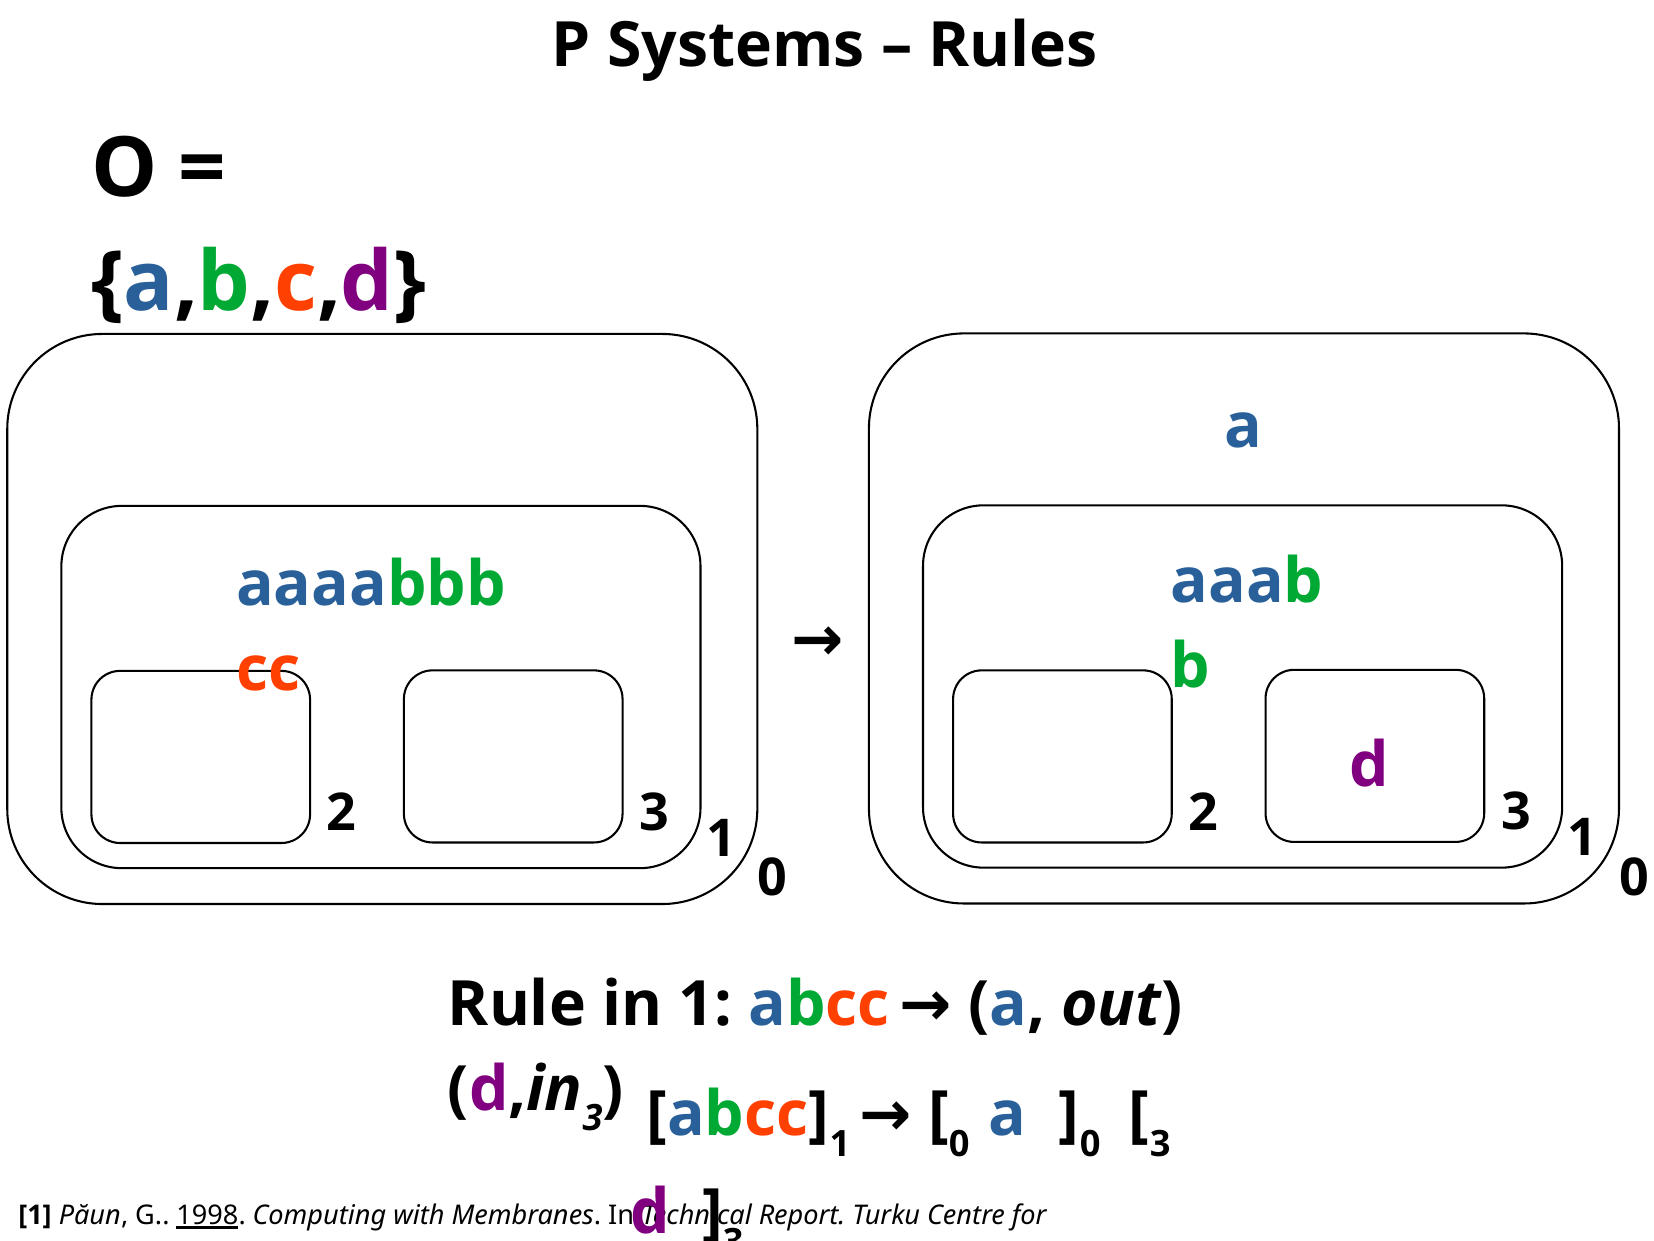

# P Systems – Rules
O = {a,b,c,d}
a
aaabb
aaaabbbcc
→
d
3
3
2
2
1
1
0
0
Rule in 1: abcc → (a, out)(d,in3)
 [abcc]1 → [0 a ]0 [3 d ]3
[1] Păun, G.. 1998. Computing with Membranes. In Technical Report. Turku Centre for Computer Science.